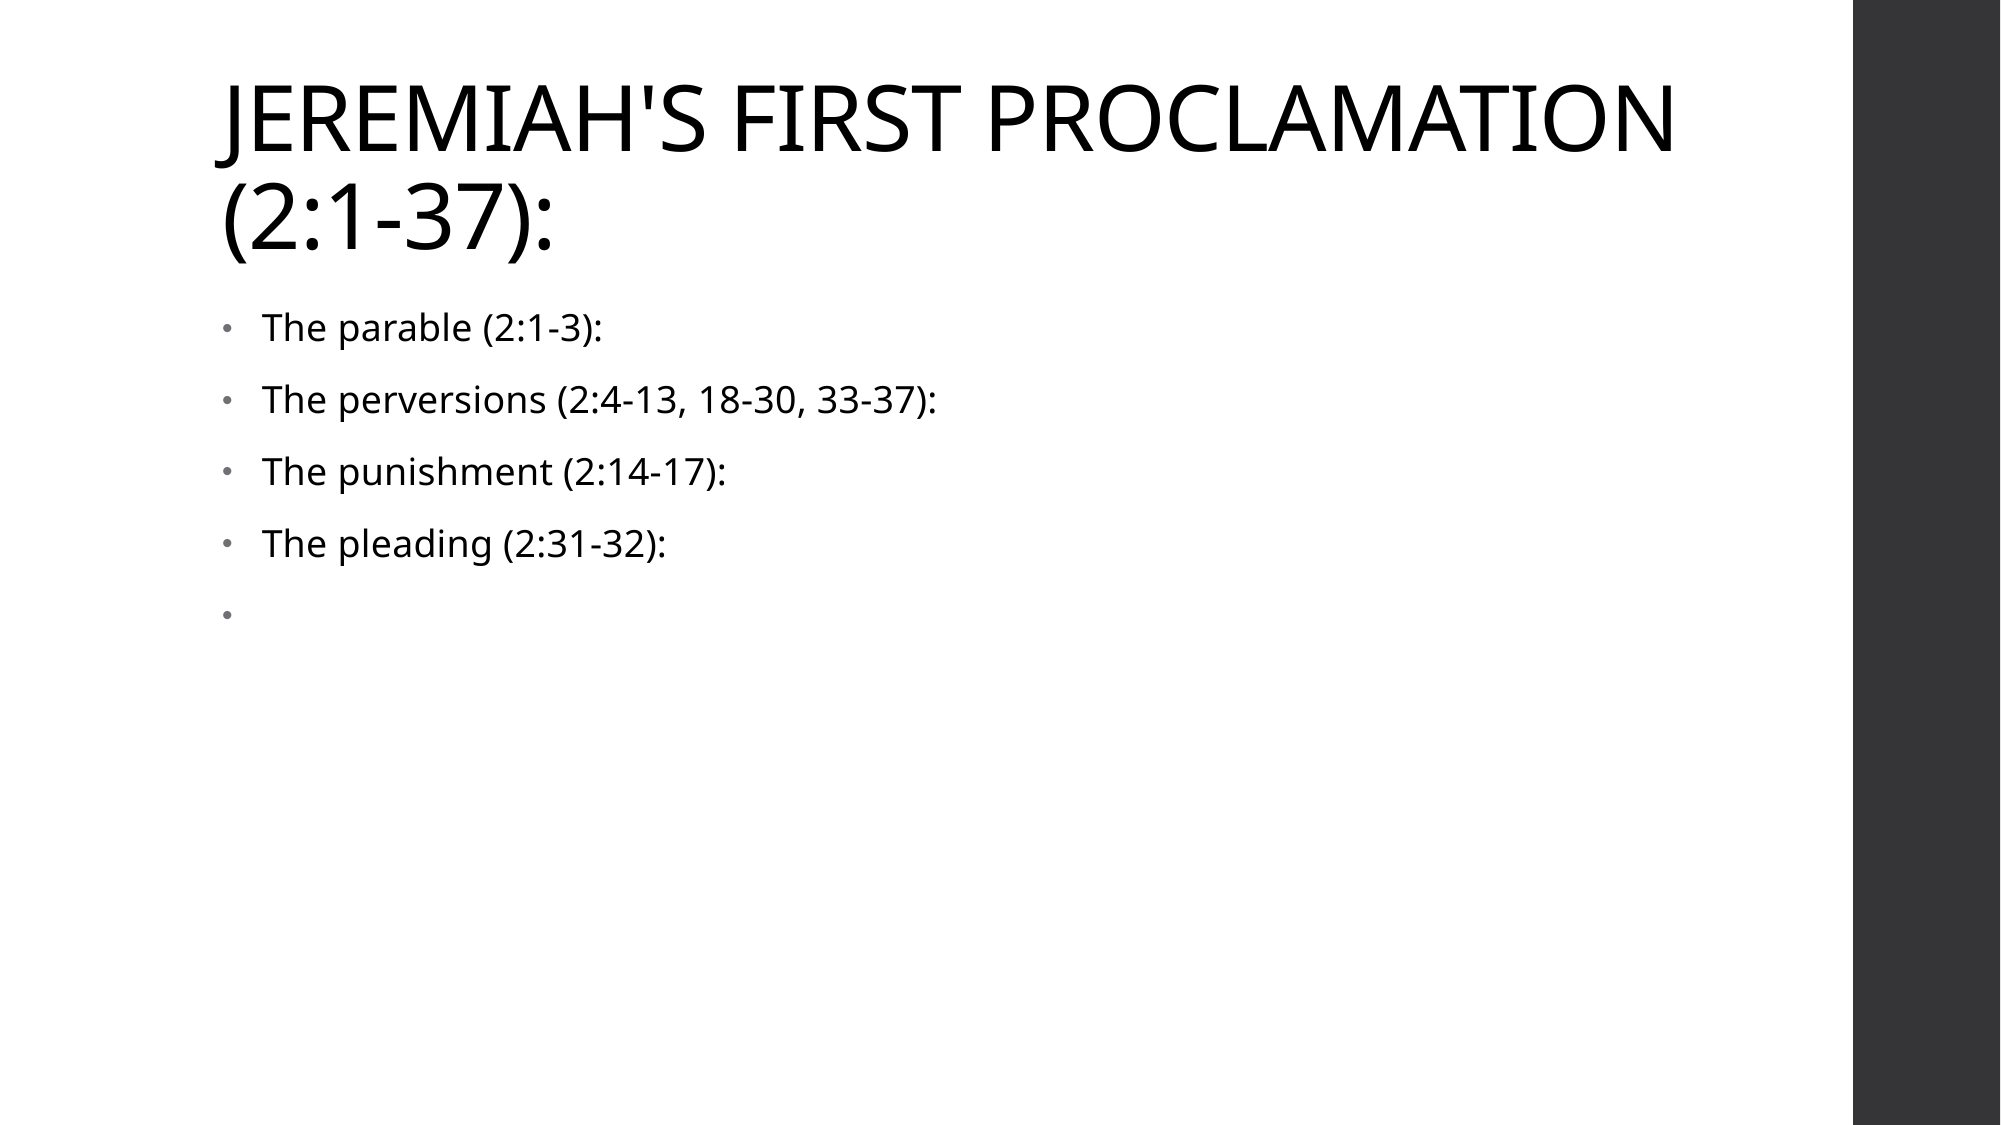

# JEREMIAH'S FIRST PROCLAMATION (2:1-37):
 The parable (2:1-3):
 The perversions (2:4-13, 18-30, 33-37):
 The punishment (2:14-17):
 The pleading (2:31-32):